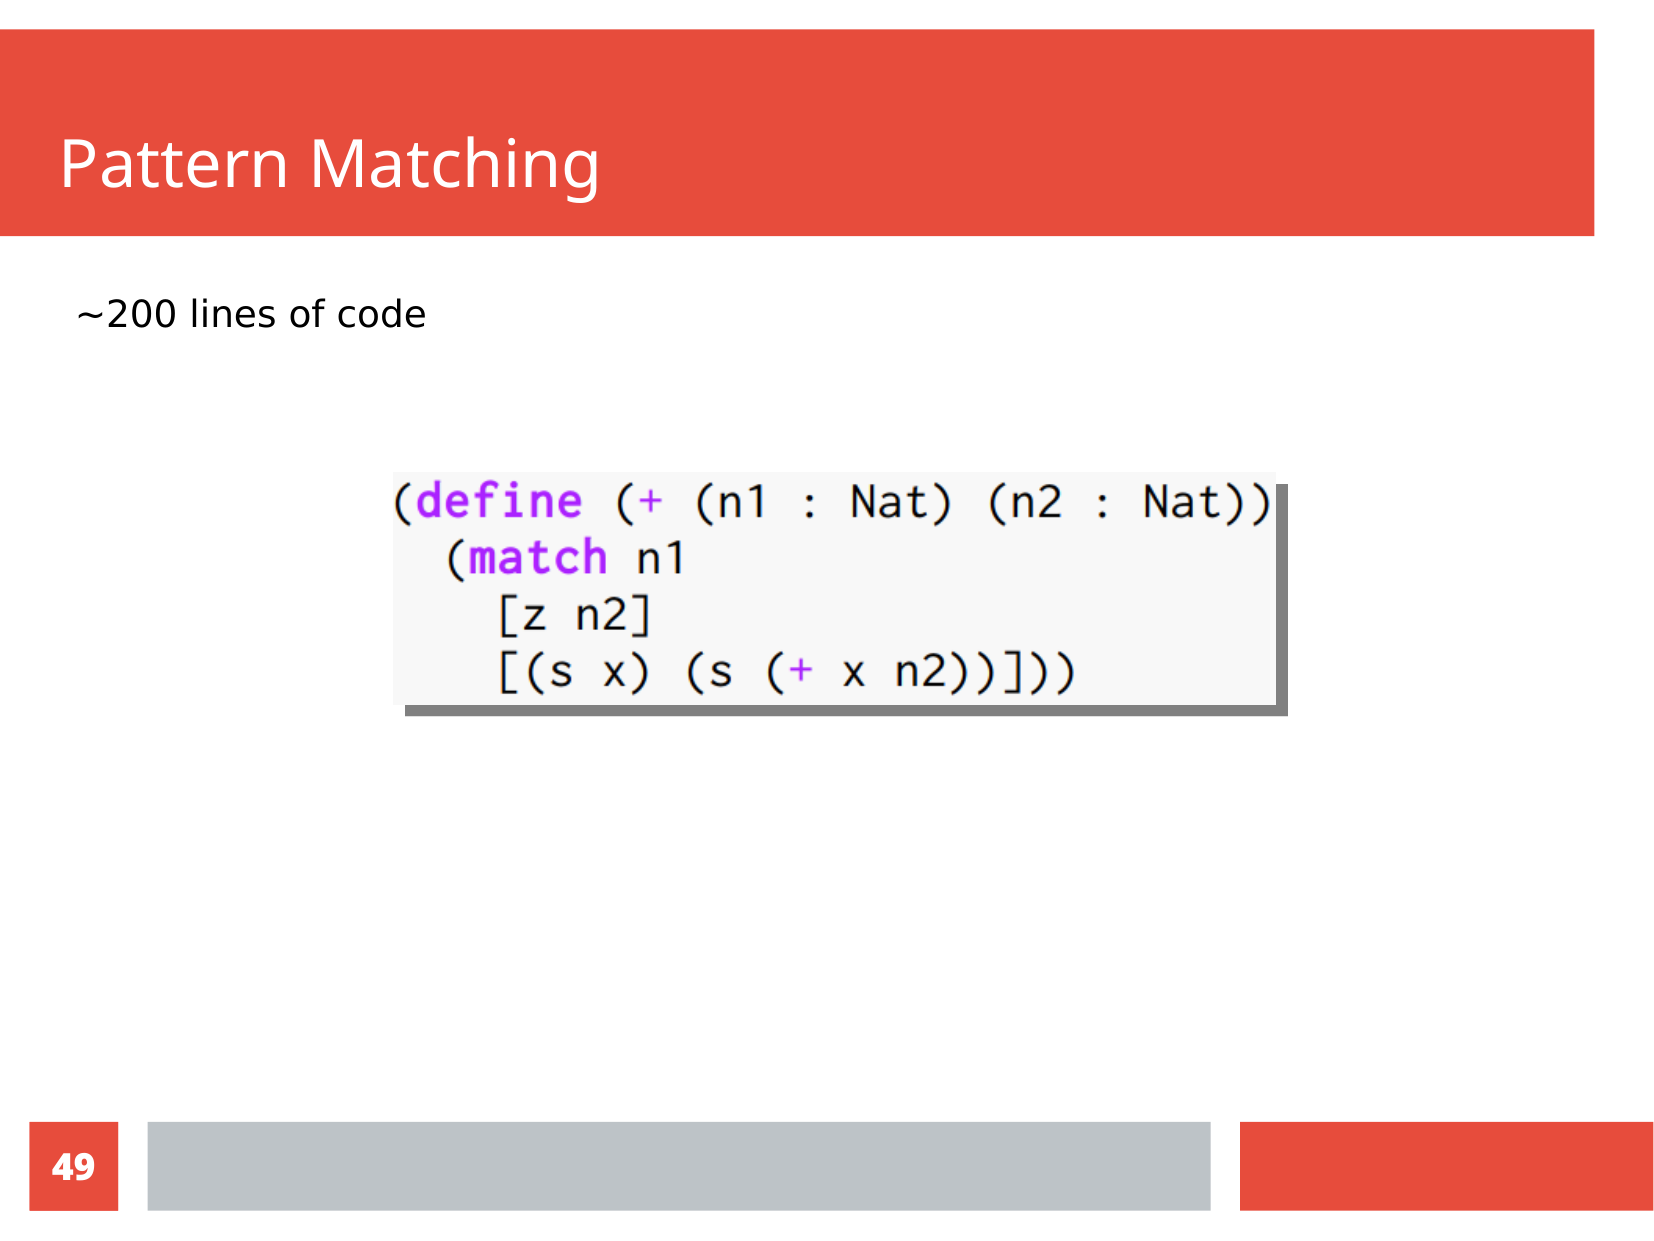

# Pattern Matching
~200 lines of code
49